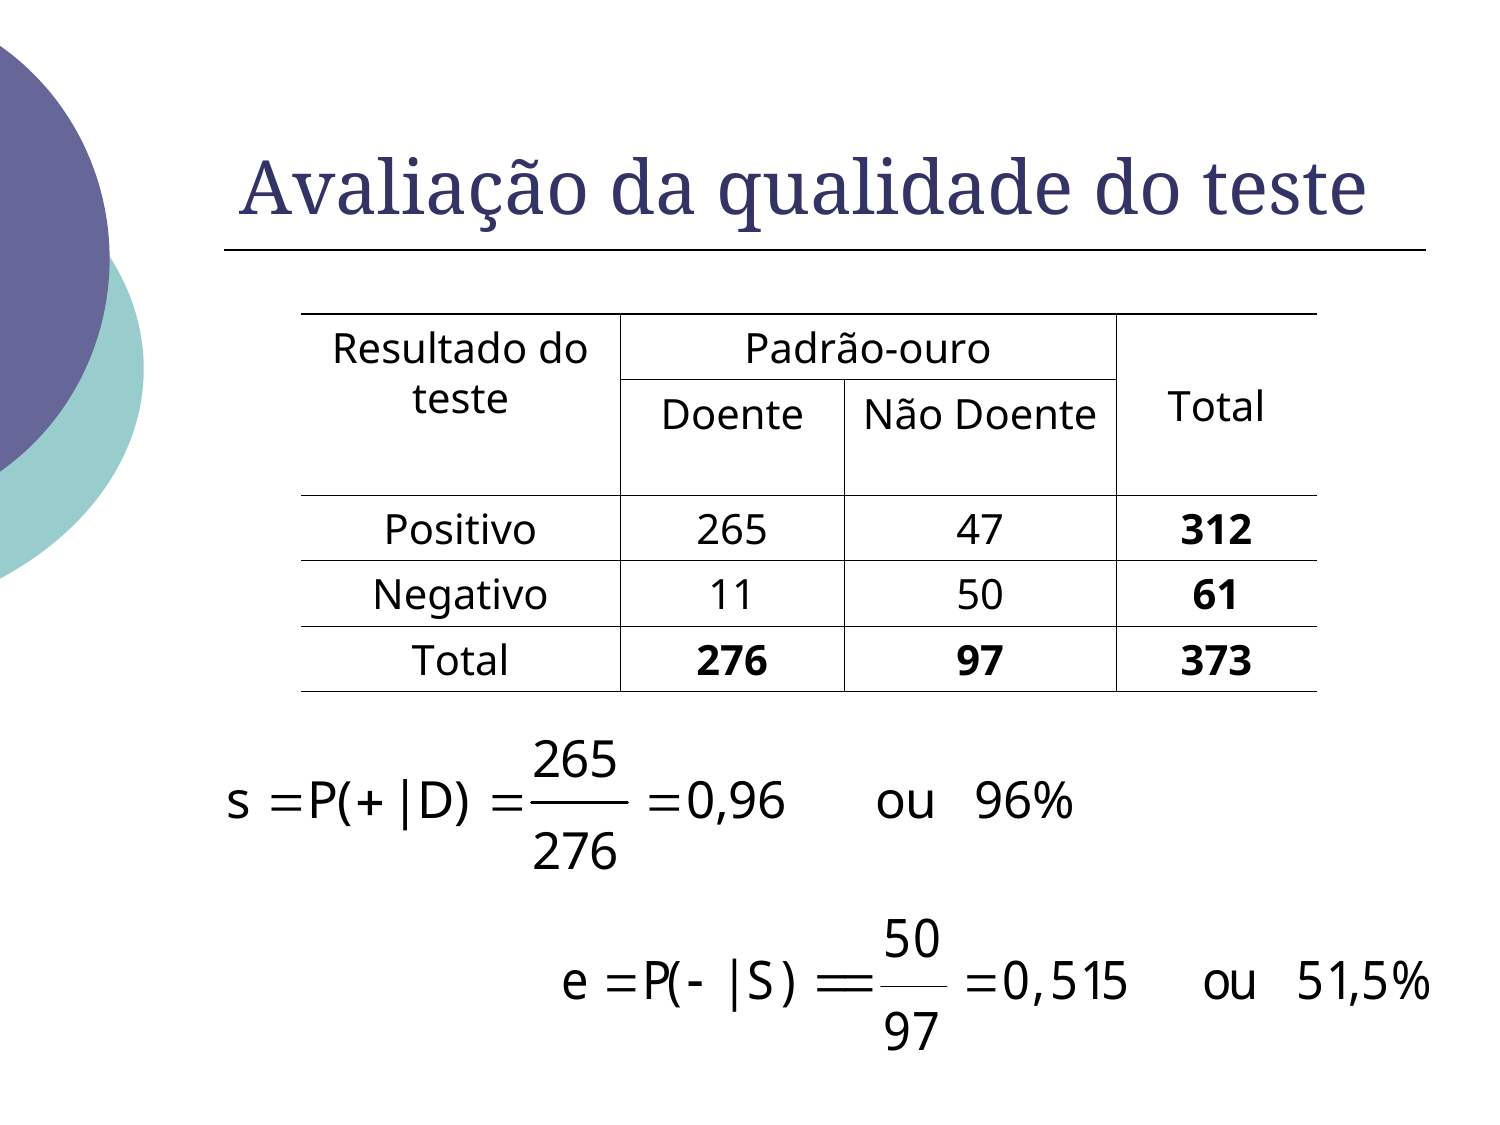

# Avaliação da qualidade do teste
| Resultado do teste | Padrão-ouro | | Total |
| --- | --- | --- | --- |
| | Doente | Não Doente | |
| Positivo | 265 | 47 | 312 |
| Negativo | 11 | 50 | 61 |
| Total | 276 | 97 | 373 |